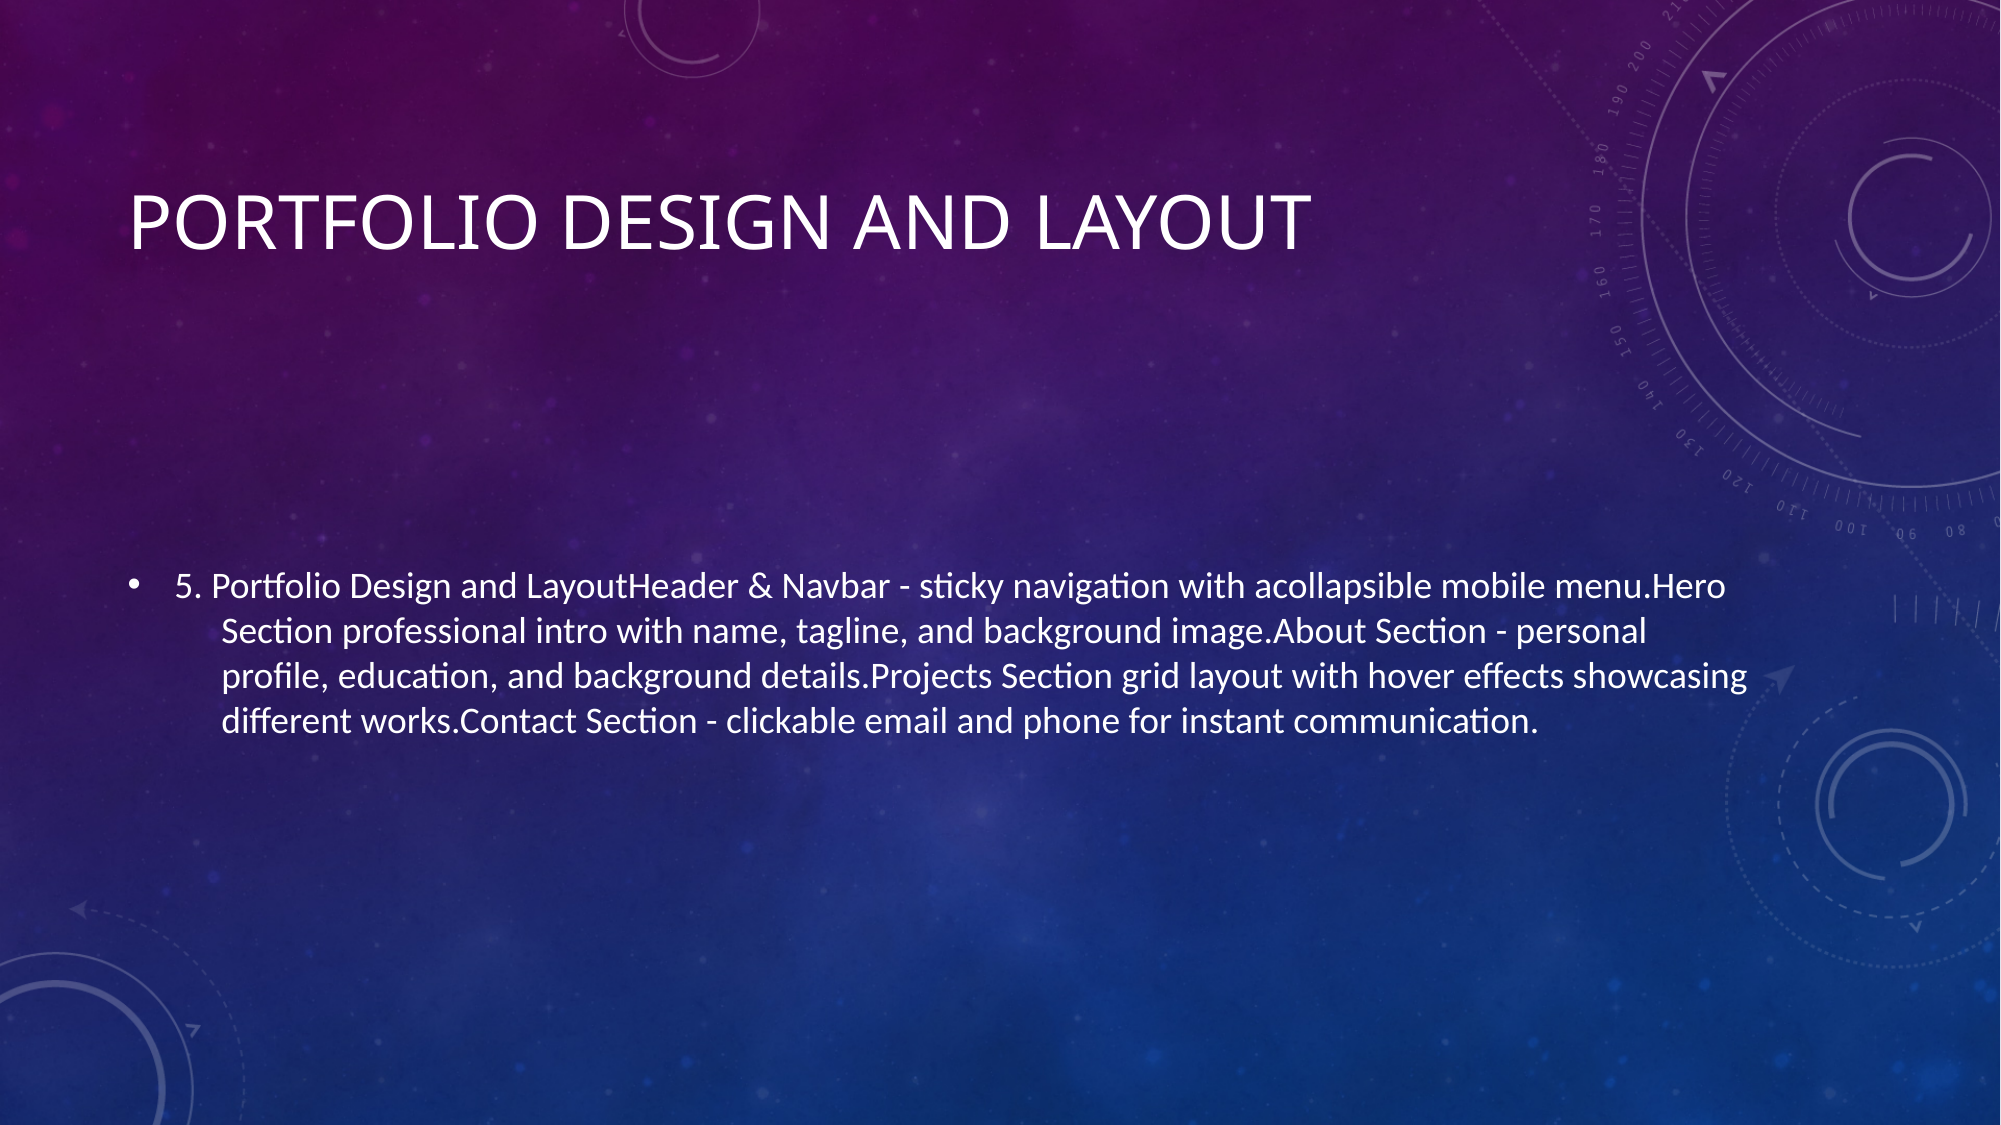

# Portfolio design and layout
5. Portfolio Design and LayoutHeader & Navbar - sticky navigation with acollapsible mobile menu.Hero Section professional intro with name, tagline, and background image.About Section - personal profile, education, and background details.Projects Section grid layout with hover effects showcasing different works.Contact Section - clickable email and phone for instant communication.